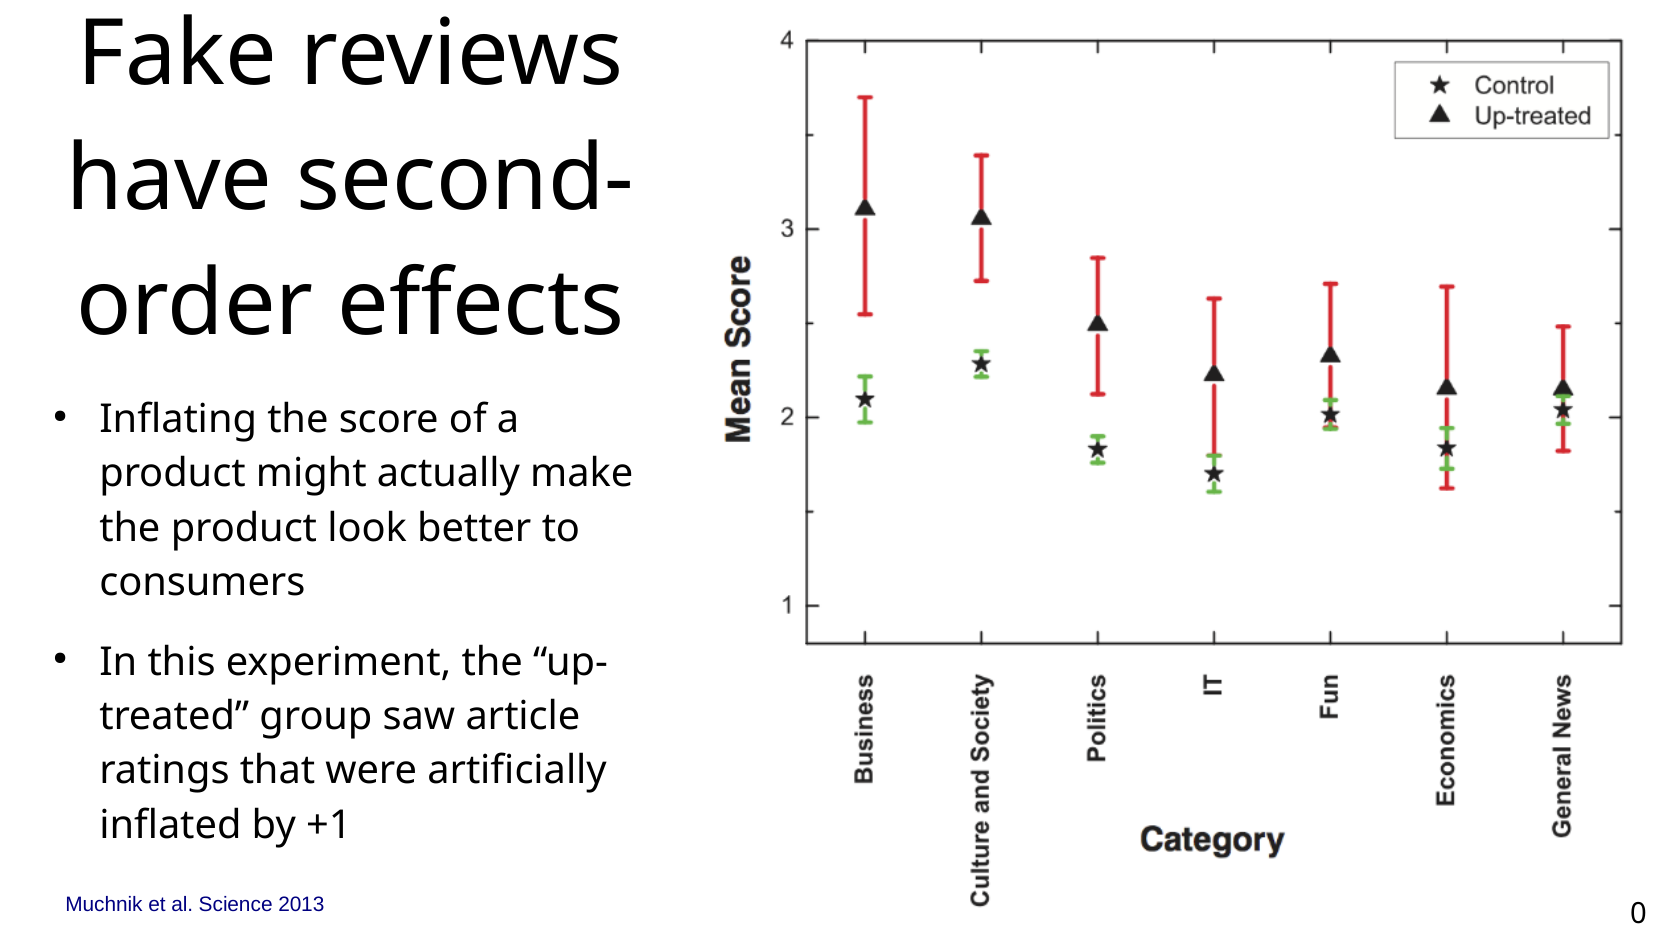

# Fake reviews have second-order effects
Inflating the score of a product might actually make the product look better to consumers
In this experiment, the “up-treated” group saw article ratings that were artificially inflated by +1
Muchnik et al. Science 2013
10